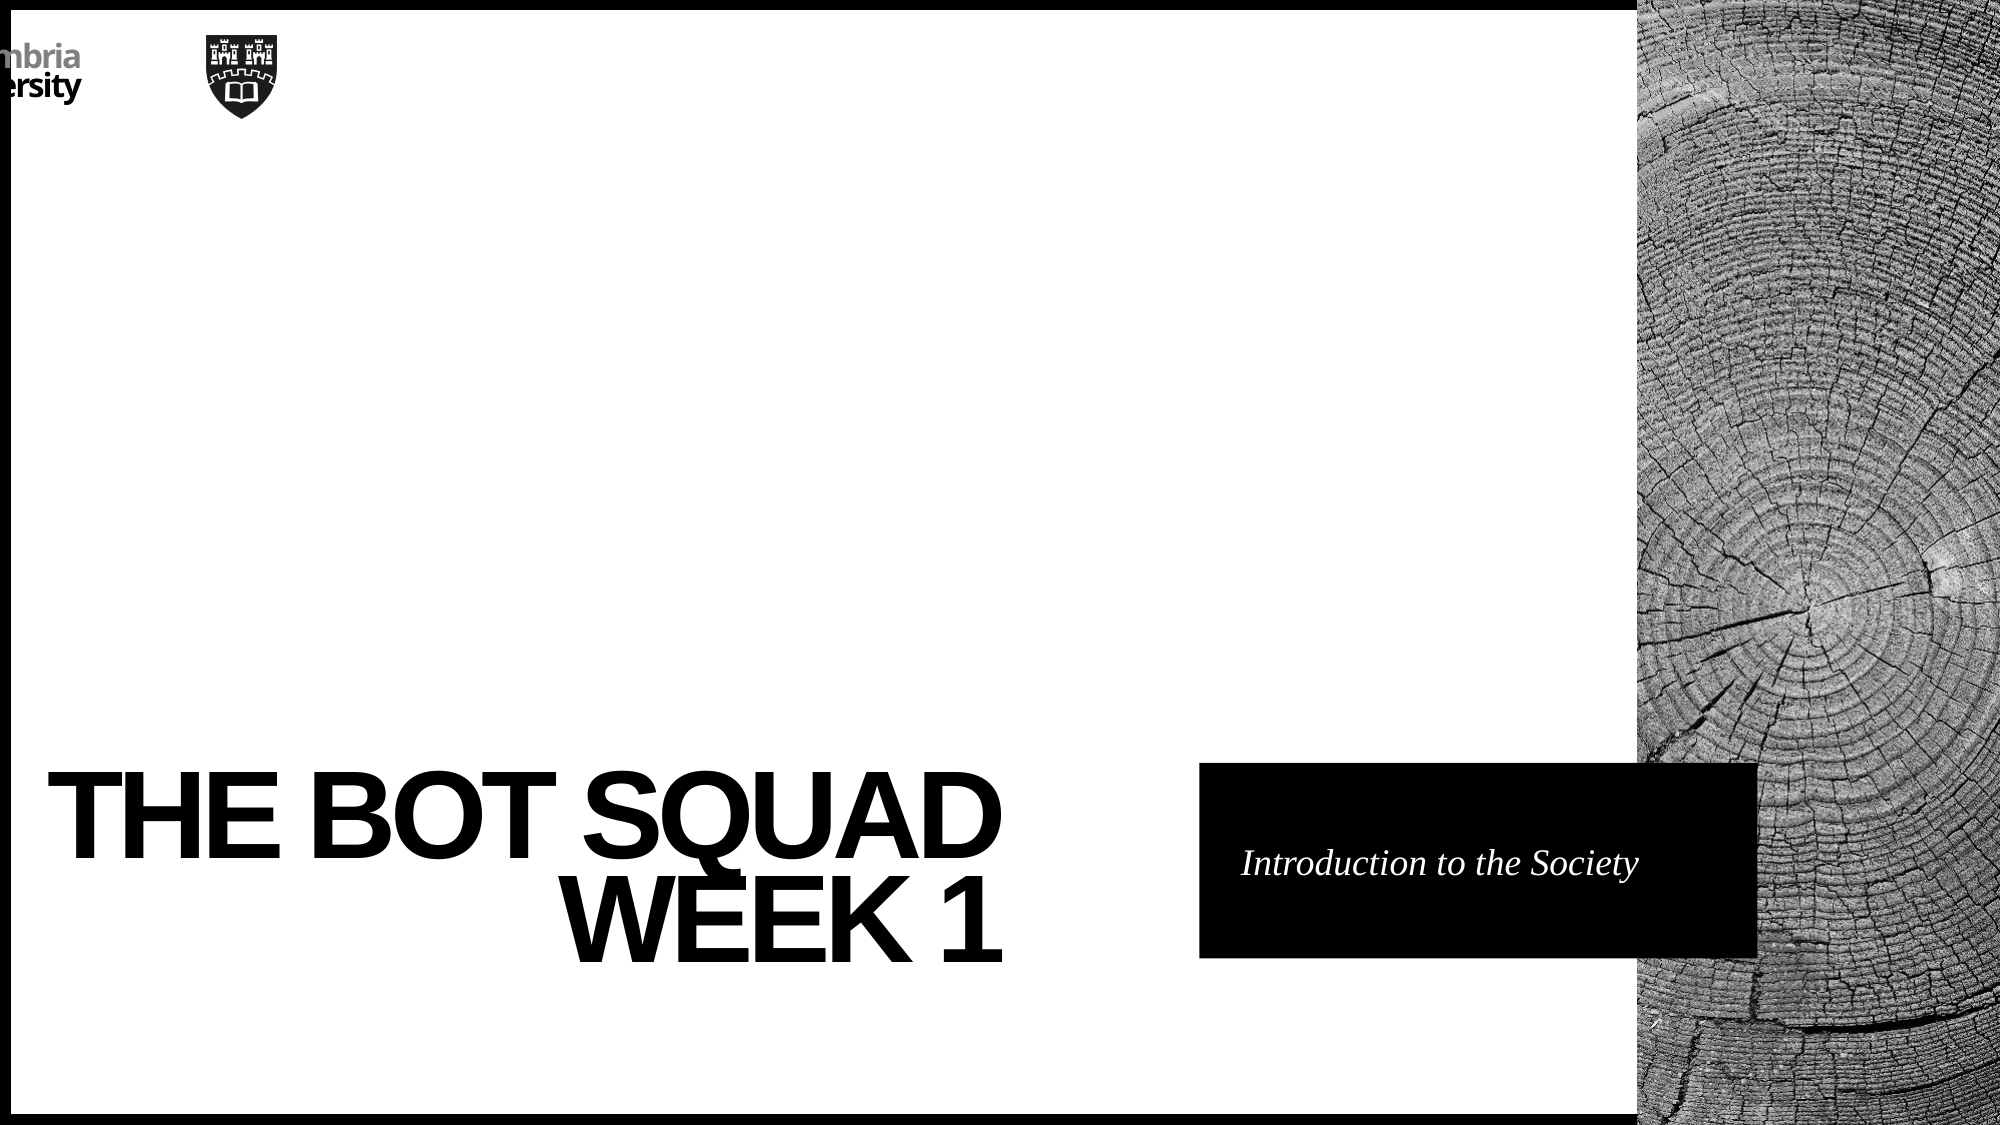

Northumbria
University
# The Bot Squad Week 1
Introduction to the Society